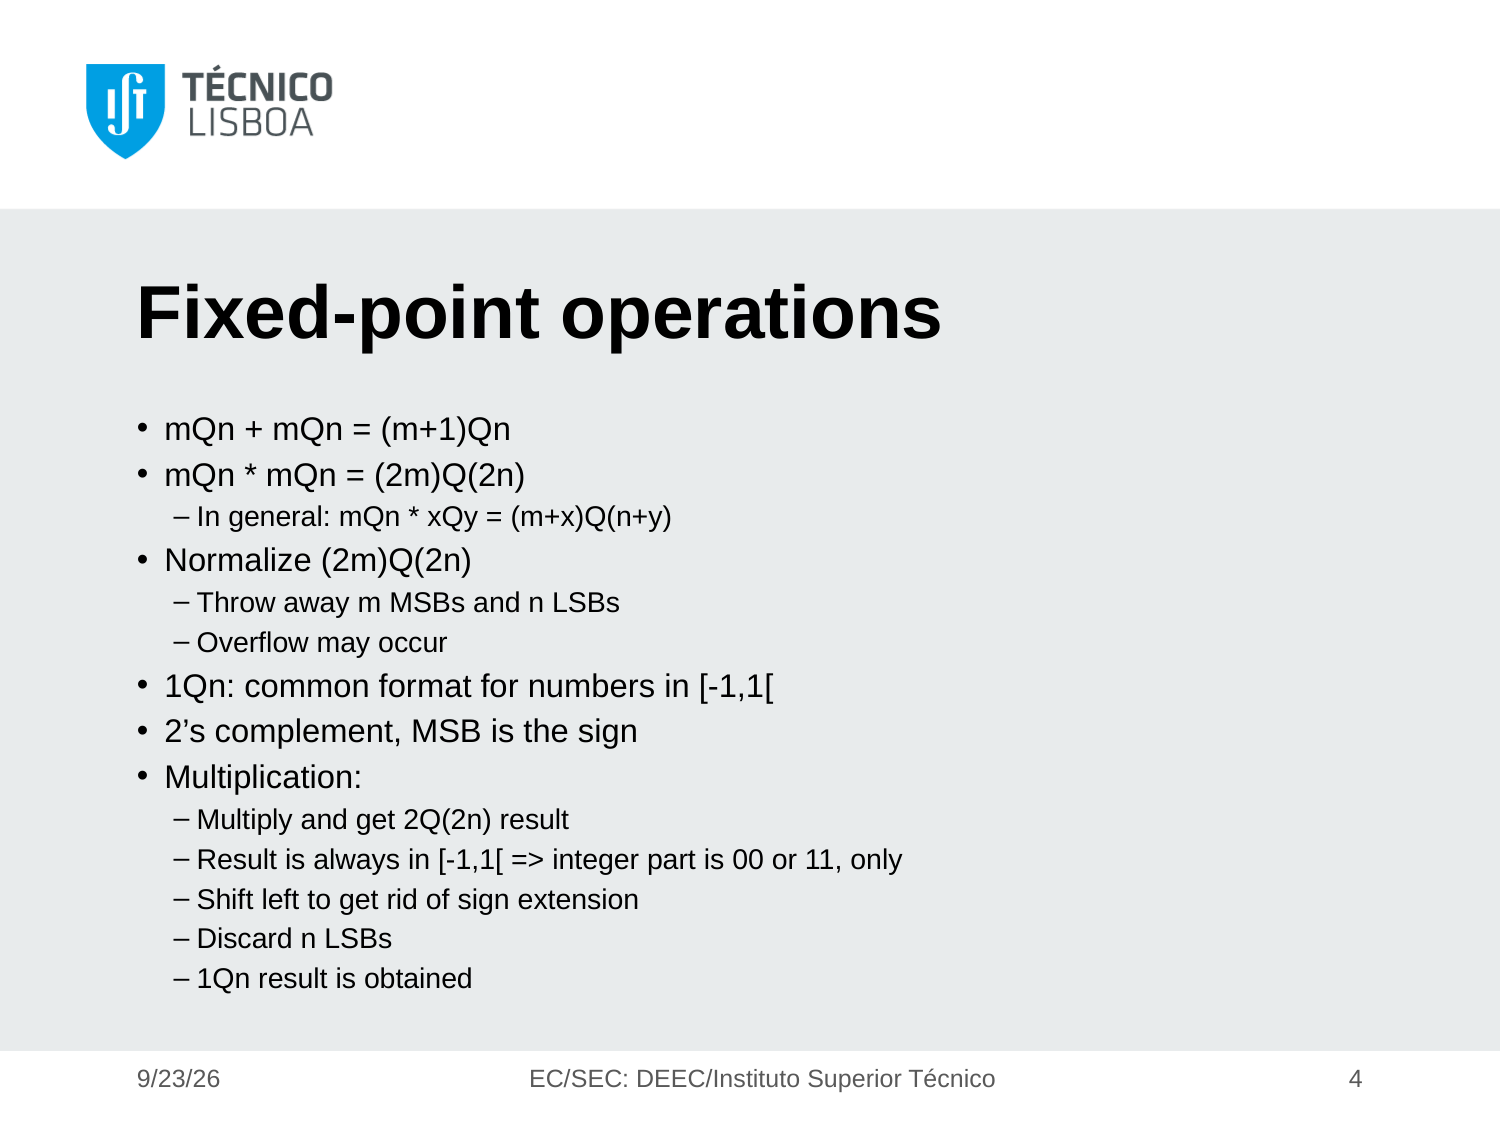

# Fixed-point operations
mQn + mQn = (m+1)Qn
mQn * mQn = (2m)Q(2n)
In general: mQn * xQy = (m+x)Q(n+y)
Normalize (2m)Q(2n)
Throw away m MSBs and n LSBs
Overflow may occur
1Qn: common format for numbers in [-1,1[
2’s complement, MSB is the sign
Multiplication:
Multiply and get 2Q(2n) result
Result is always in [-1,1[ => integer part is 00 or 11, only
Shift left to get rid of sign extension
Discard n LSBs
1Qn result is obtained
EC/SEC: DEEC/Instituto Superior Técnico